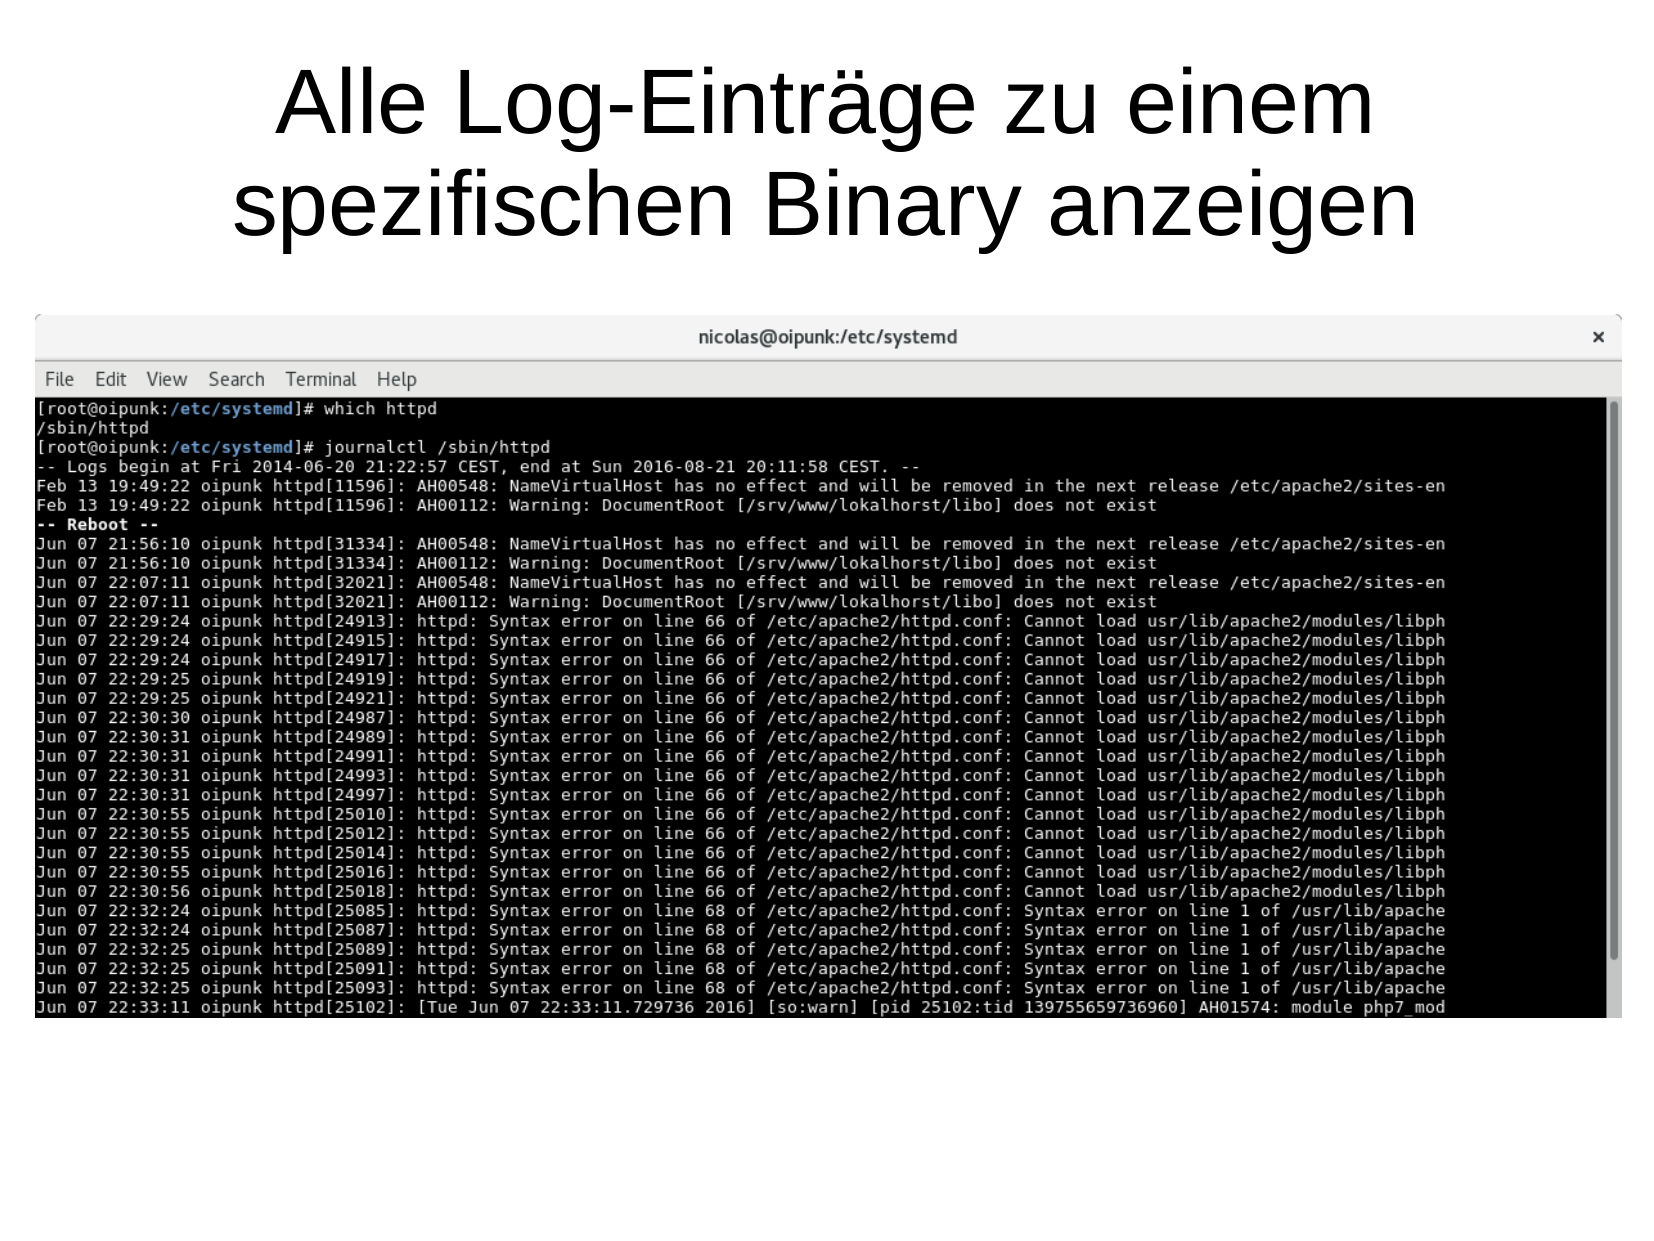

# Alle Log-Einträge zu einem spezifischen Binary anzeigen